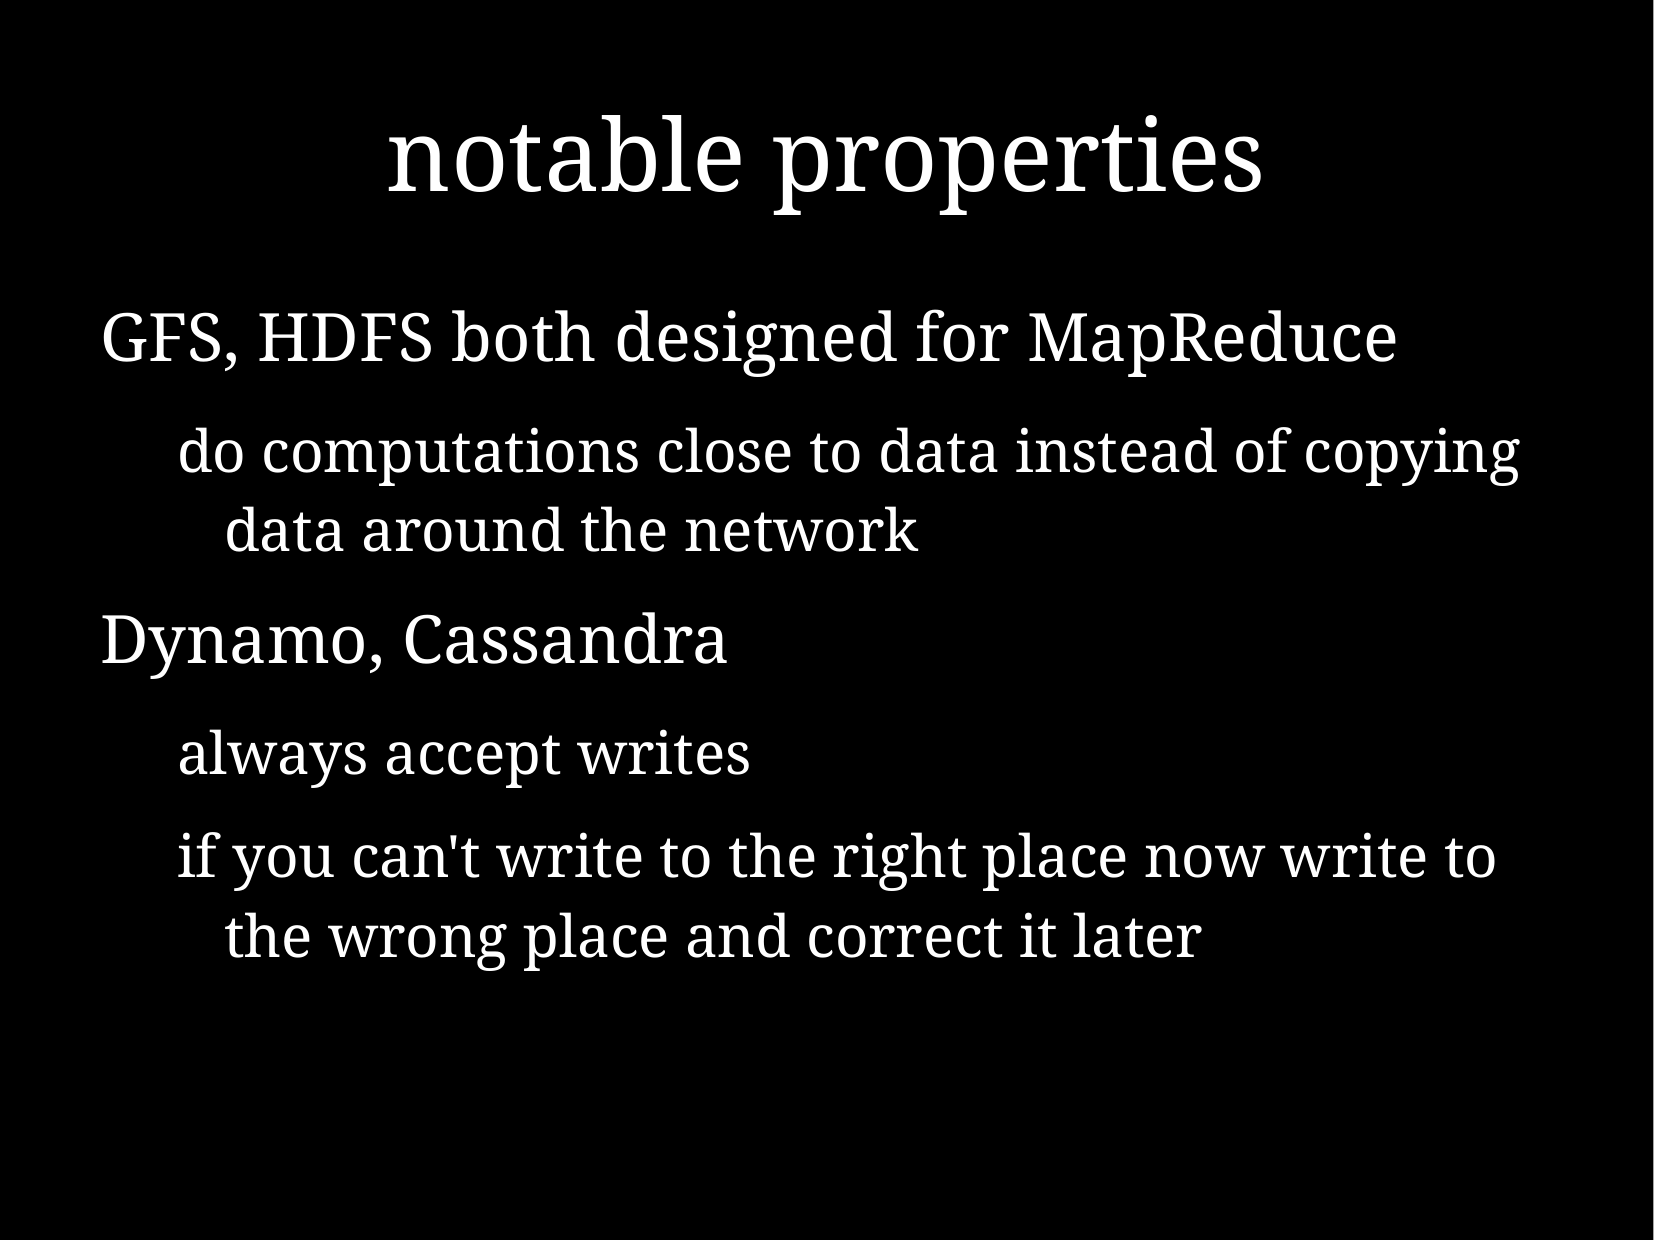

# notable properties
GFS, HDFS both designed for MapReduce
do computations close to data instead of copying data around the network
Dynamo, Cassandra
always accept writes
if you can't write to the right place now write to the wrong place and correct it later